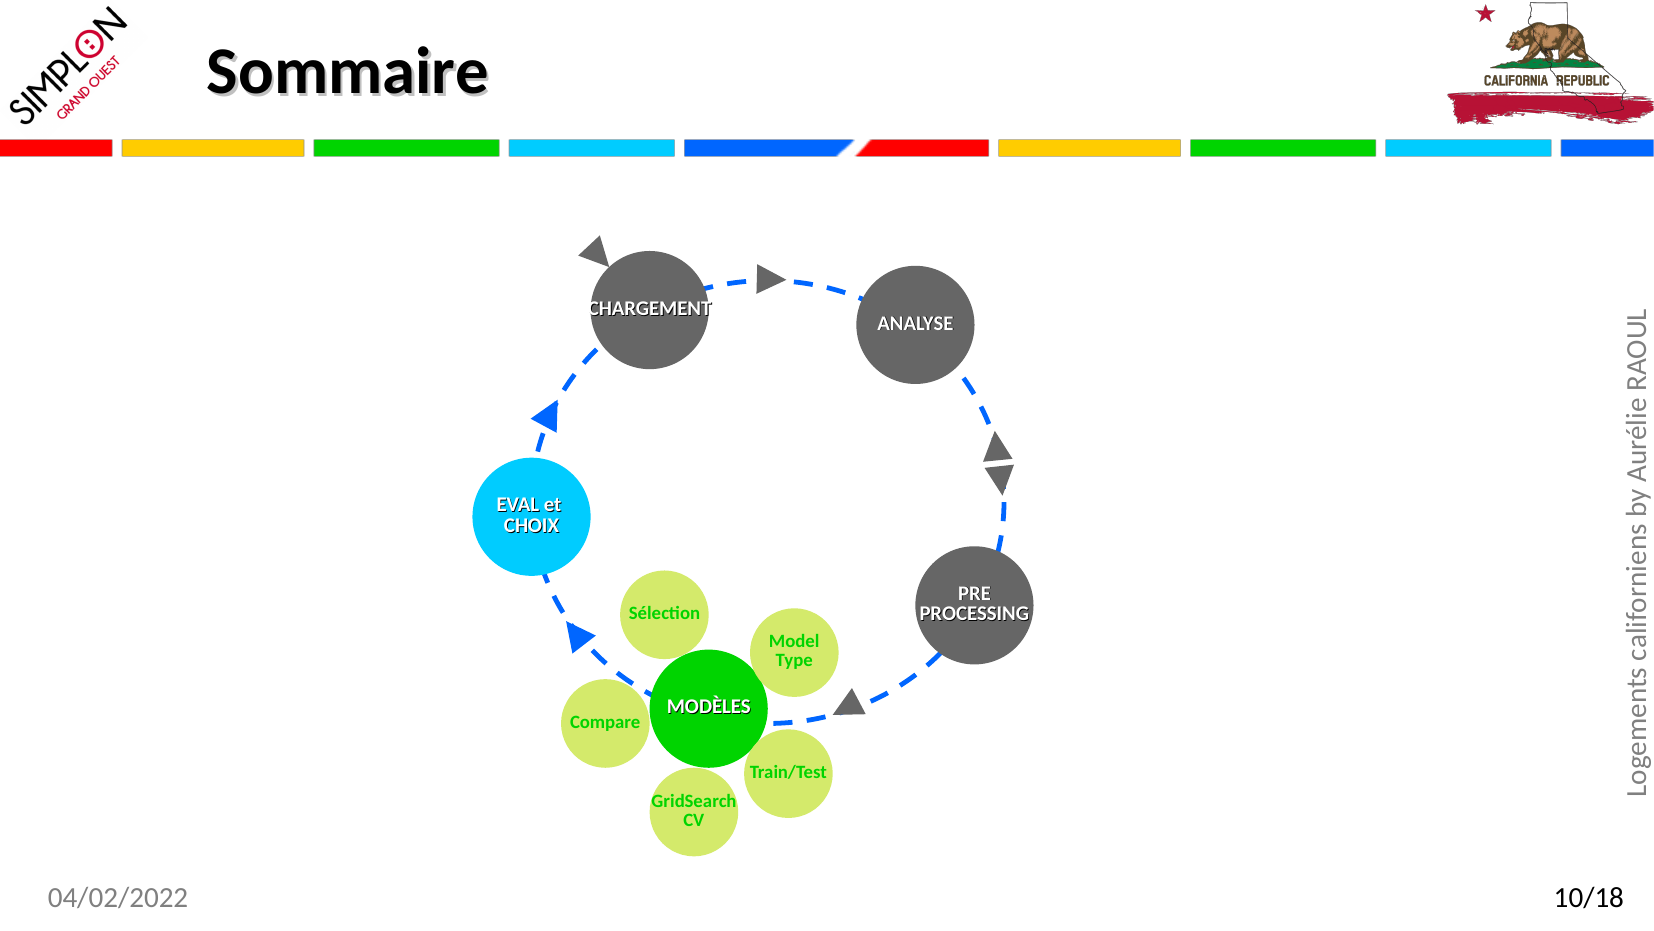

# Sommaire
CHARGEMENT
ANALYSE
EVAL et
CHOIX
PRE
PROCESSING
Sélection
Model
Type
MODÈLES
Compare
Train/Test
GridSearch
CV
10